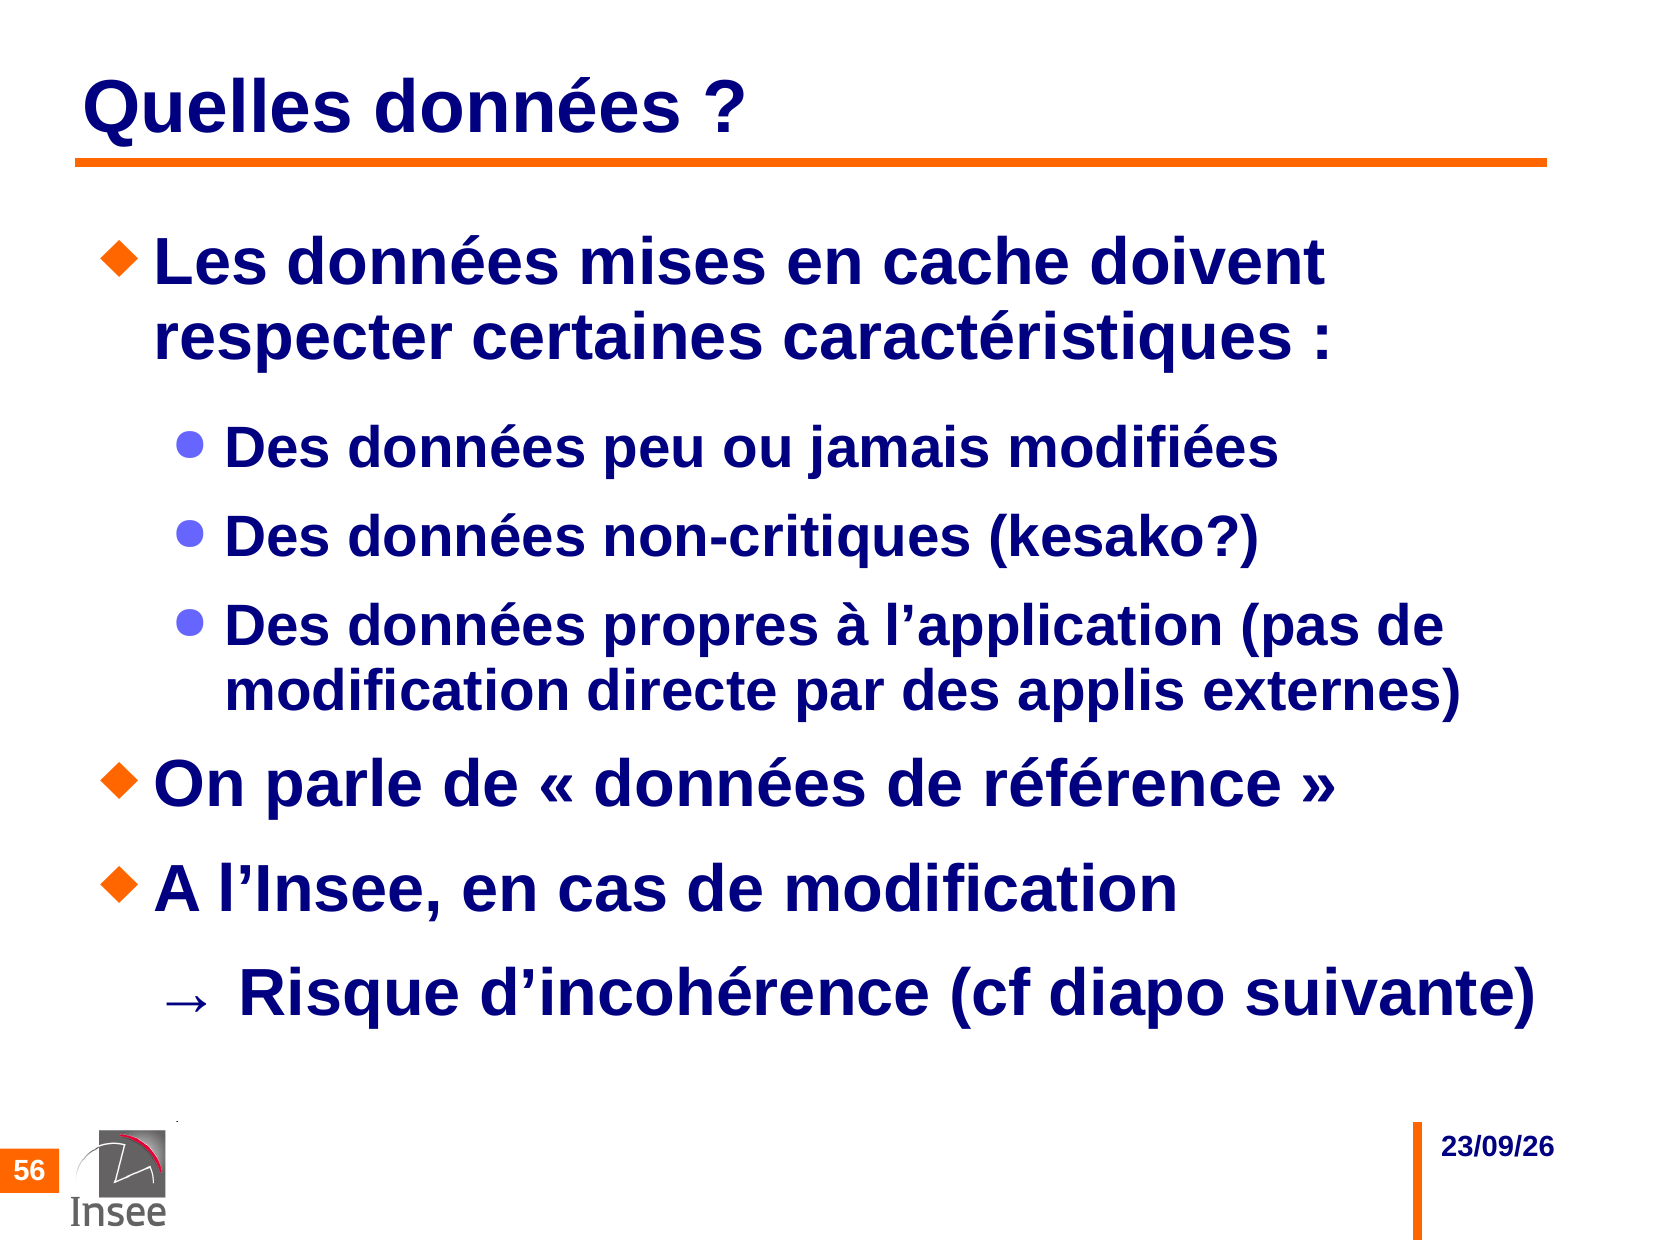

# Quelles données ?
Les données mises en cache doivent respecter certaines caractéristiques :
Des données peu ou jamais modifiées
Des données non-critiques (kesako?)
Des données propres à l’application (pas de modification directe par des applis externes)
On parle de « données de référence »
A l’Insee, en cas de modification
→ Risque d’incohérence (cf diapo suivante)
56